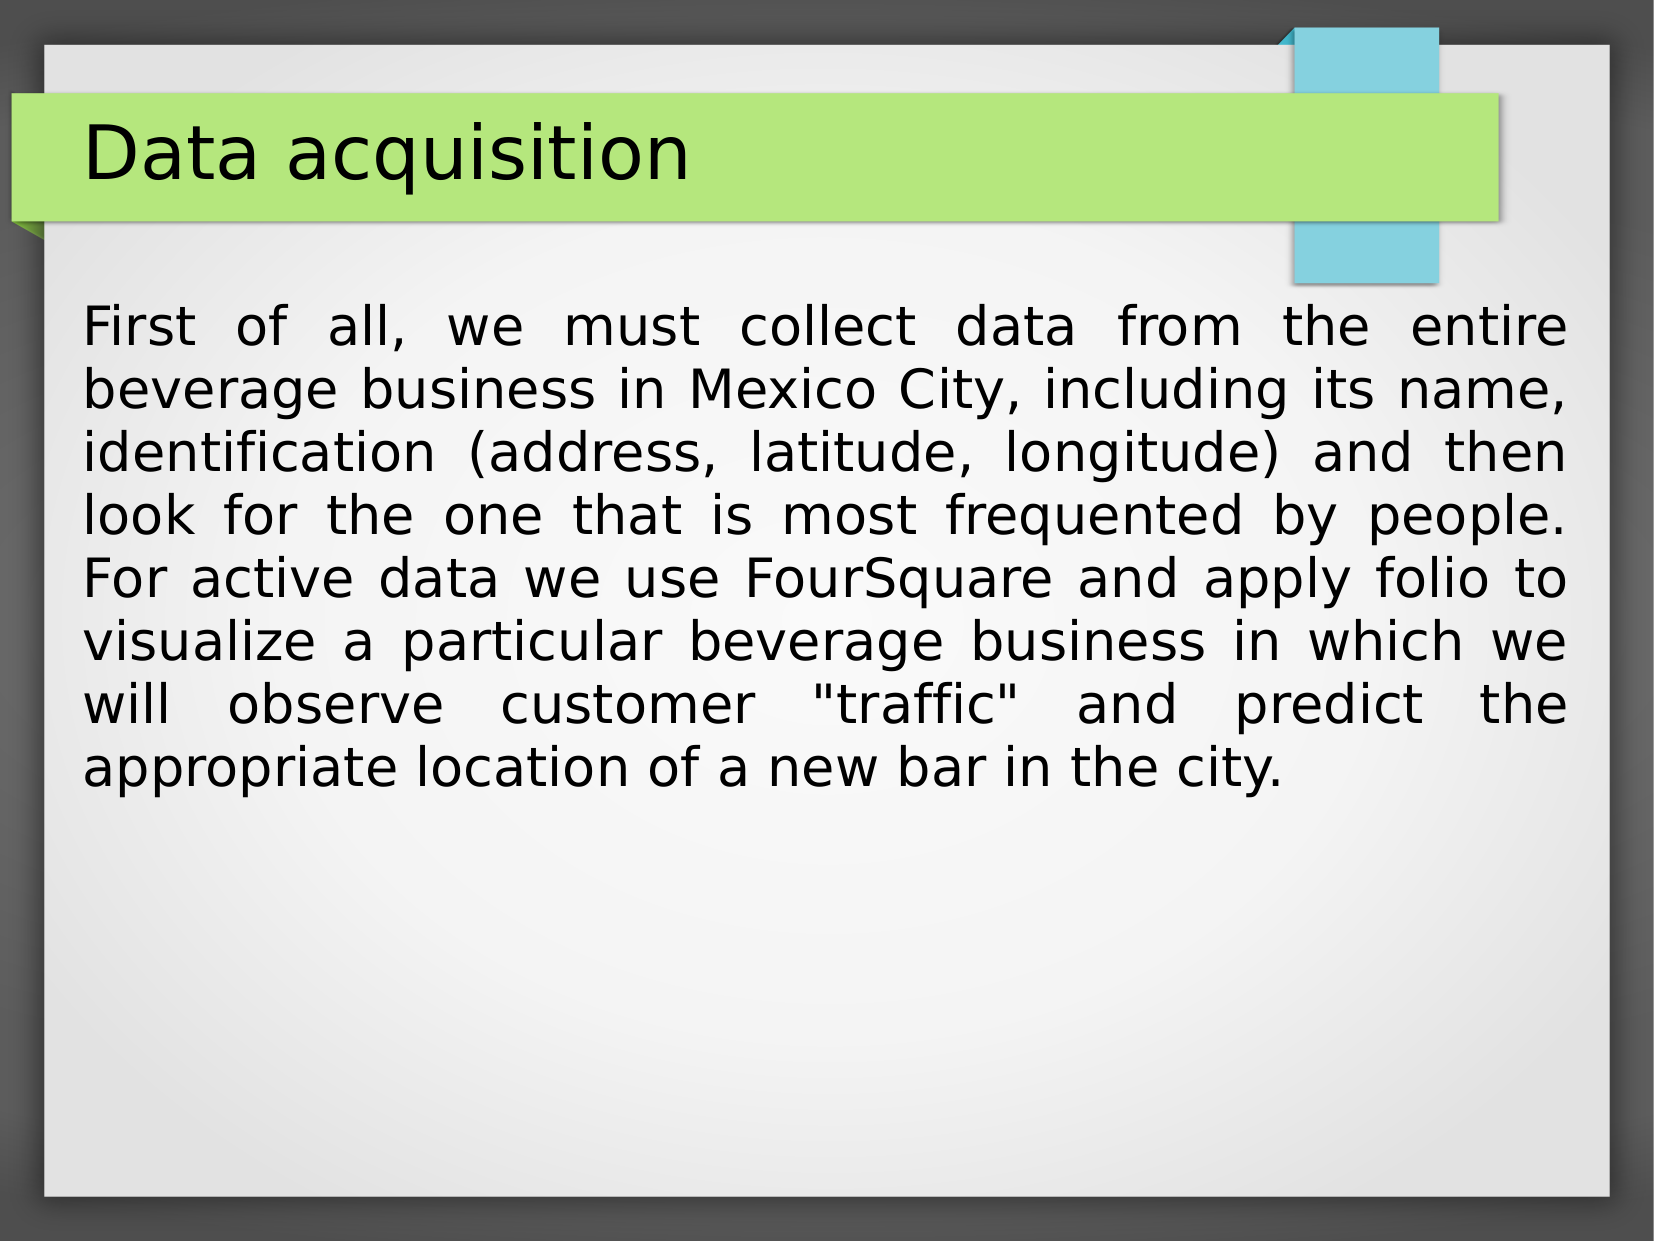

# Data acquisition
First of all, we must collect data from the entire beverage business in Mexico City, including its name, identification (address, latitude, longitude) and then look for the one that is most frequented by people. For active data we use FourSquare and apply folio to visualize a particular beverage business in which we will observe customer "traffic" and predict the appropriate location of a new bar in the city.